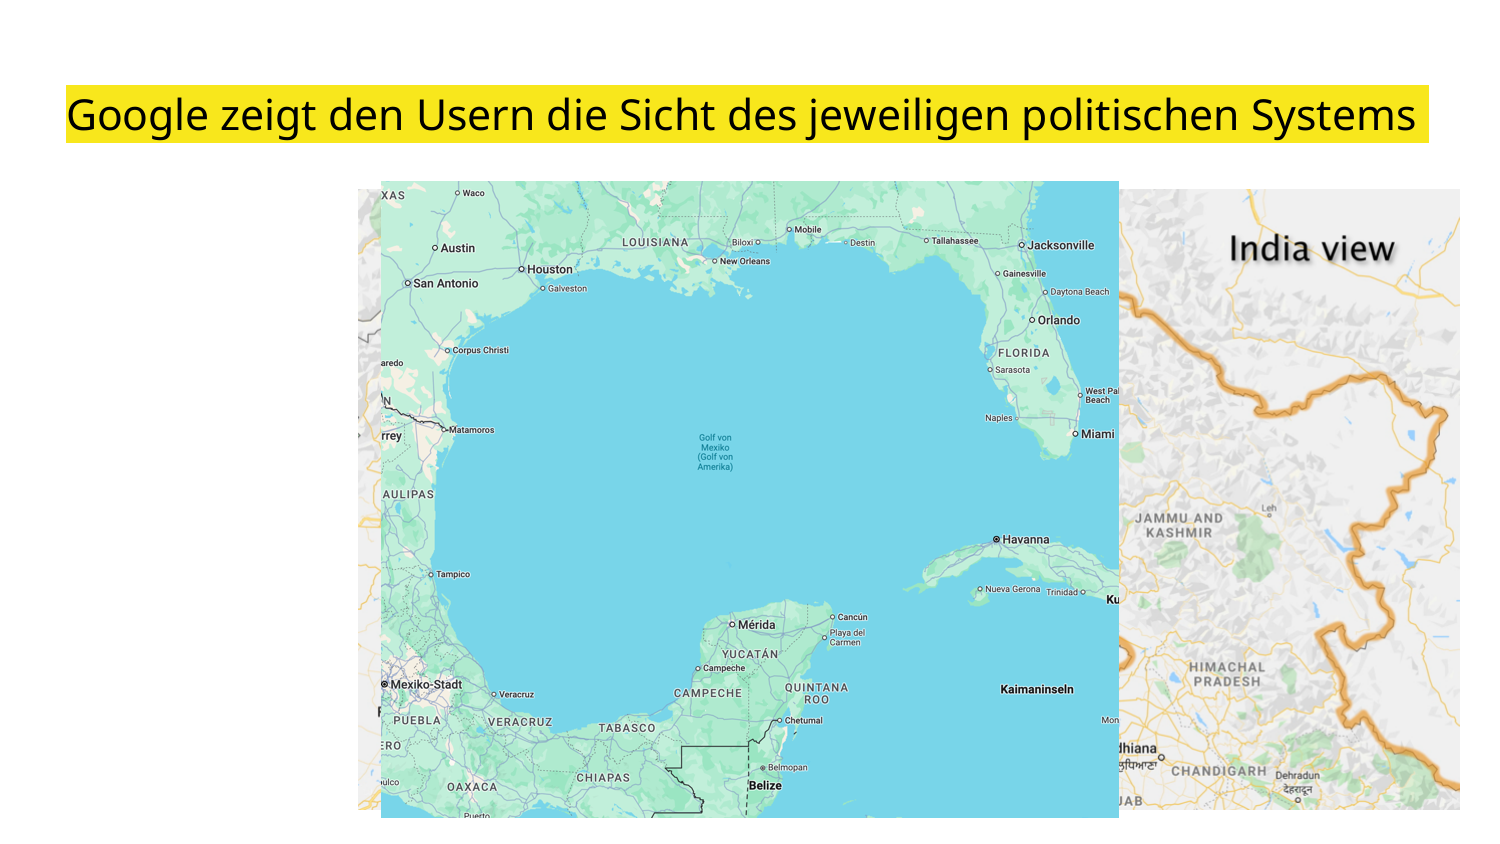

# Google zeigt den Usern die Sicht des jeweiligen politischen Systems